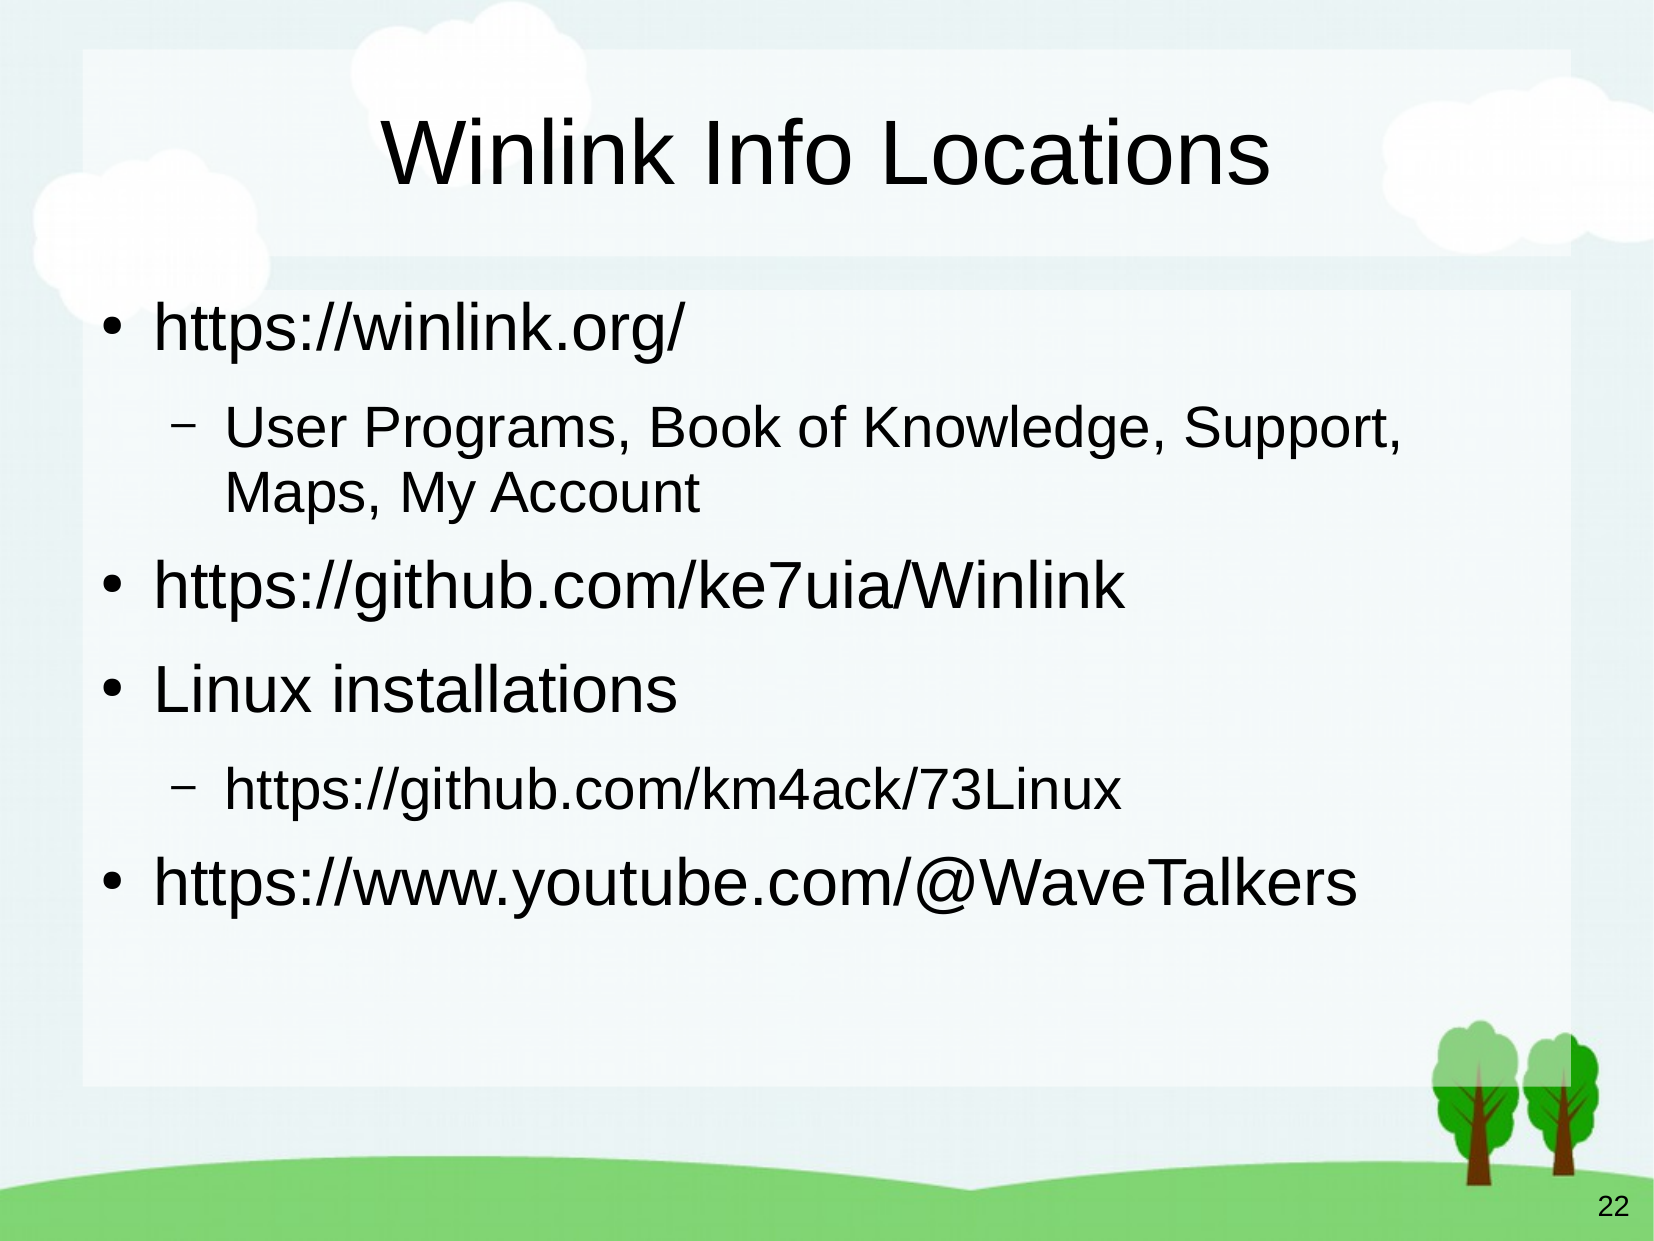

# Winlink Info Locations
https://winlink.org/
User Programs, Book of Knowledge, Support, Maps, My Account
https://github.com/ke7uia/Winlink
Linux installations
https://github.com/km4ack/73Linux
https://www.youtube.com/@WaveTalkers
22